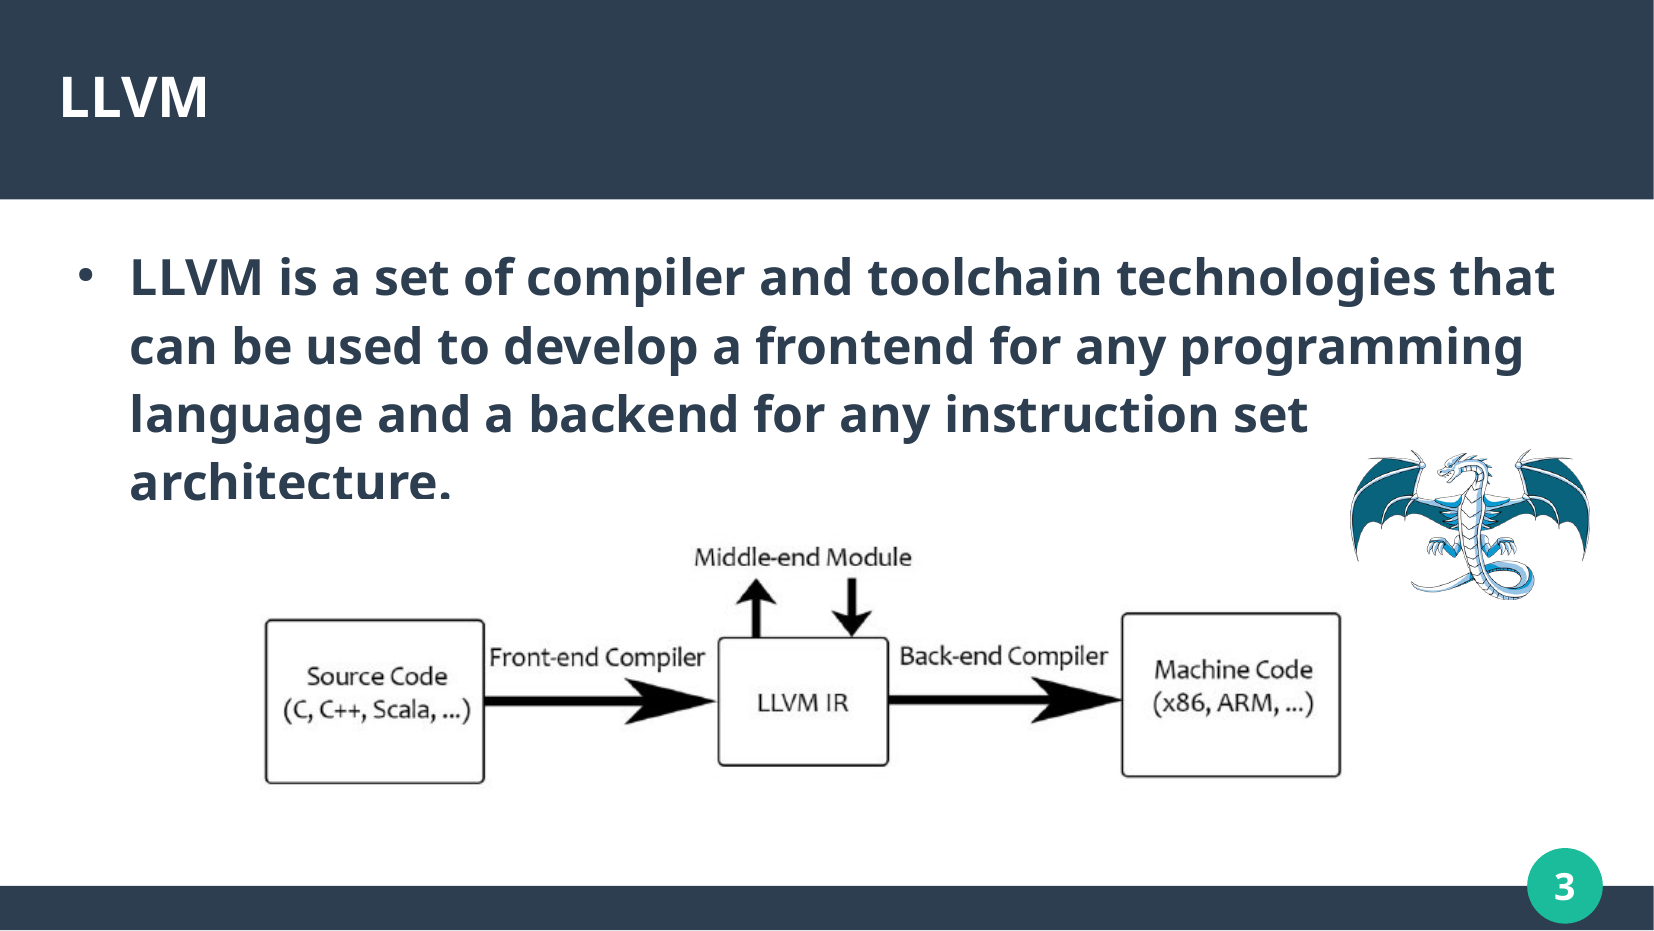

# LLVM
LLVM is a set of compiler and toolchain technologies that can be used to develop a frontend for any programming language and a backend for any instruction set architecture.